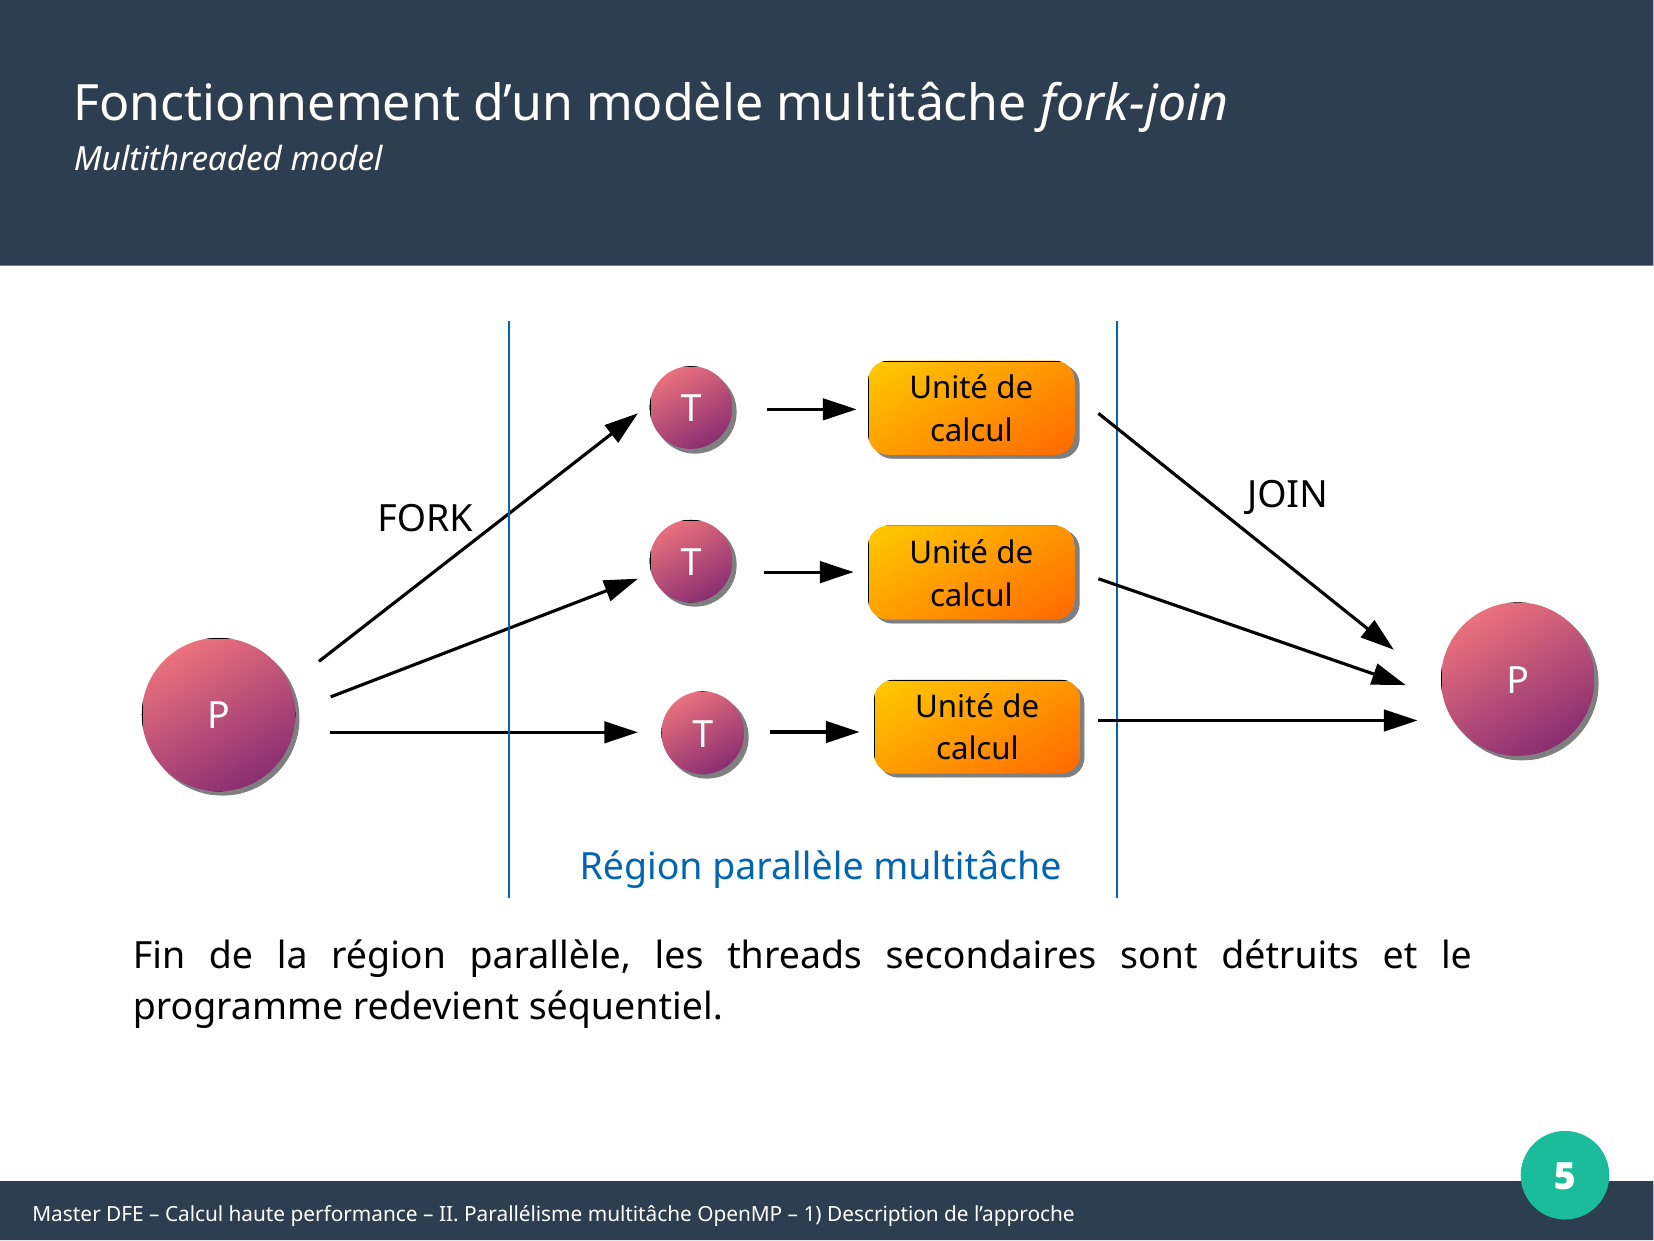

Fonctionnement d’un modèle multitâche fork-join
Multithreaded model
Unité de
calcul
T
JOIN
FORK
T
Unité de
calcul
P
P
Unité de
calcul
T
Région parallèle multitâche
Fin de la région parallèle, les threads secondaires sont détruits et le programme redevient séquentiel.
5
Master DFE – Calcul haute performance – II. Parallélisme multitâche OpenMP – 1) Description de l’approche